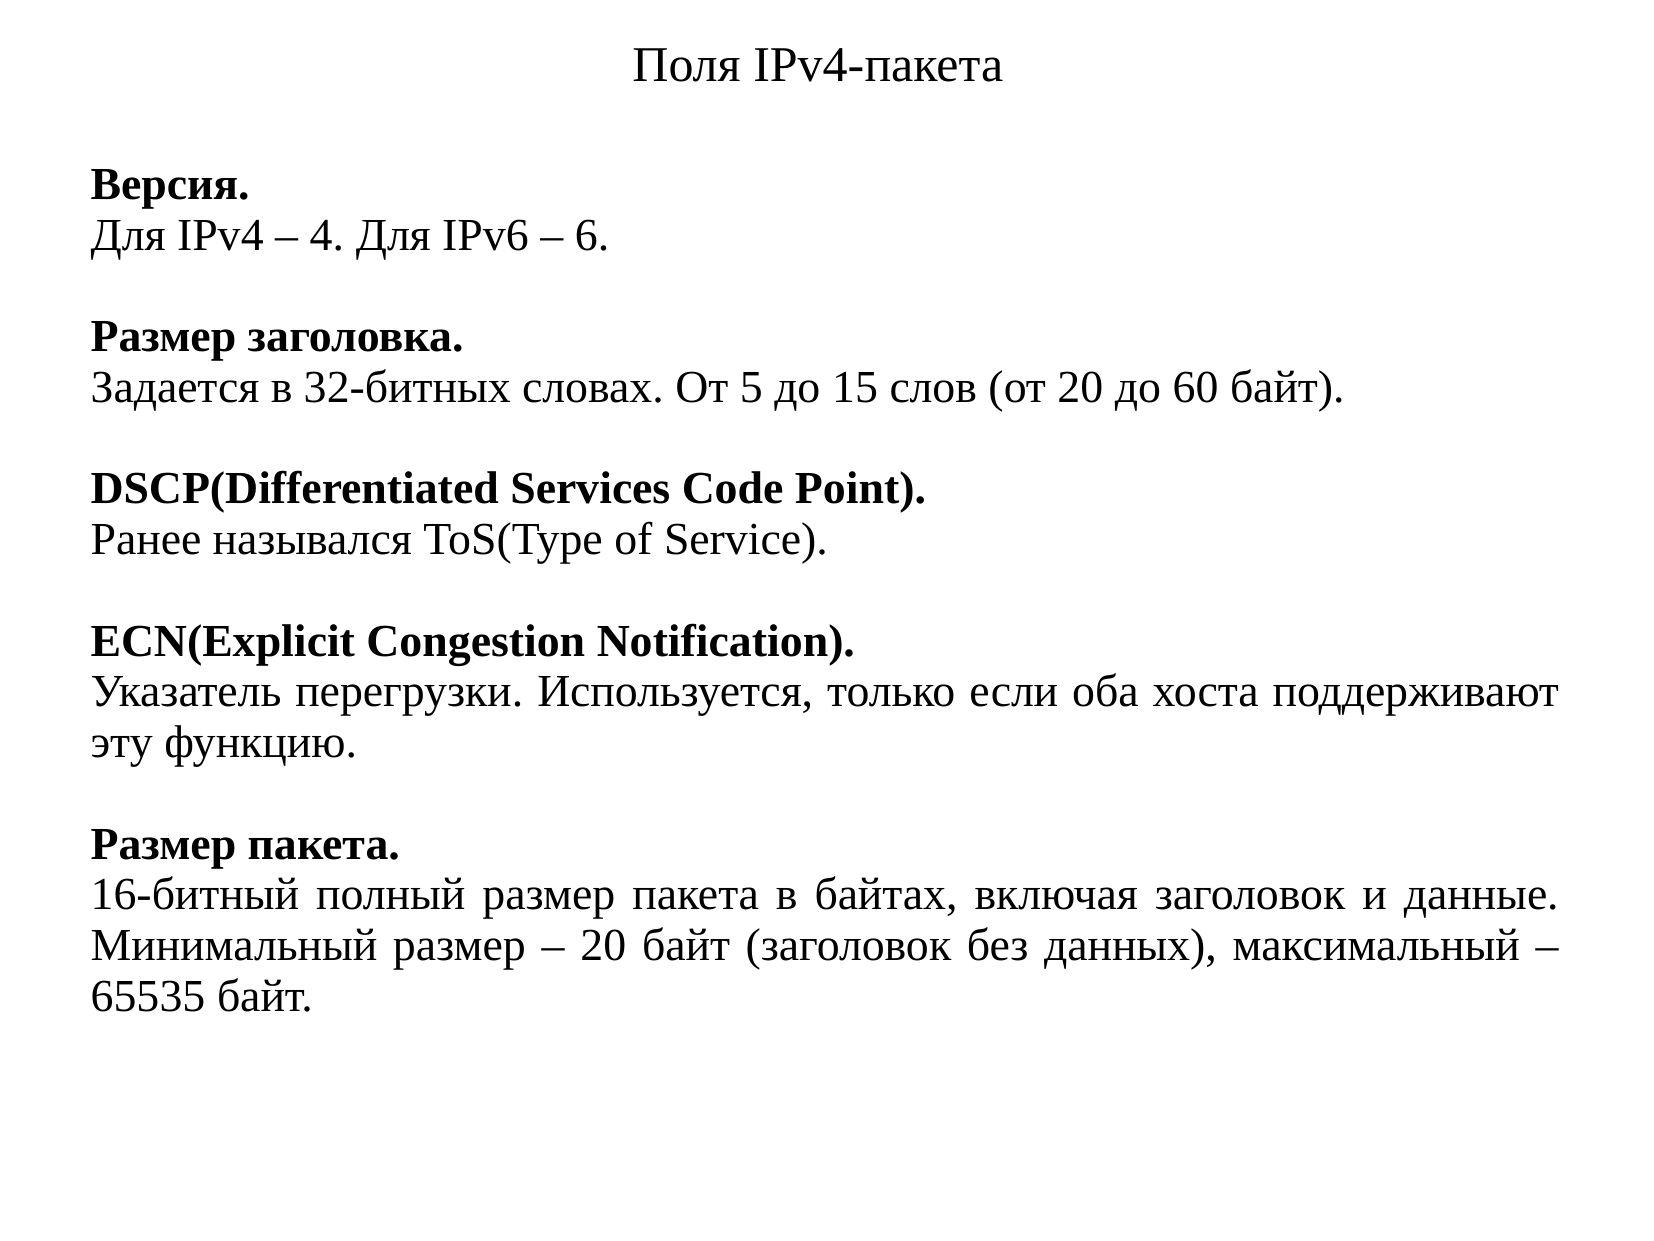

Поля IPv4-пакета
Версия.
Для IPv4 – 4. Для IPv6 – 6.
Размер заголовка.
Задается в 32-битных словах. От 5 до 15 слов (от 20 до 60 байт).
DSCP(Differentiated Services Code Point).
Ранее назывался ToS(Type of Service).
ECN(Explicit Congestion Notification).
Указатель перегрузки. Используется, только если оба хоста поддерживают эту функцию.
Размер пакета.
16-битный полный размер пакета в байтах, включая заголовок и данные. Минимальный размер – 20 байт (заголовок без данных), максимальный – 65535 байт.